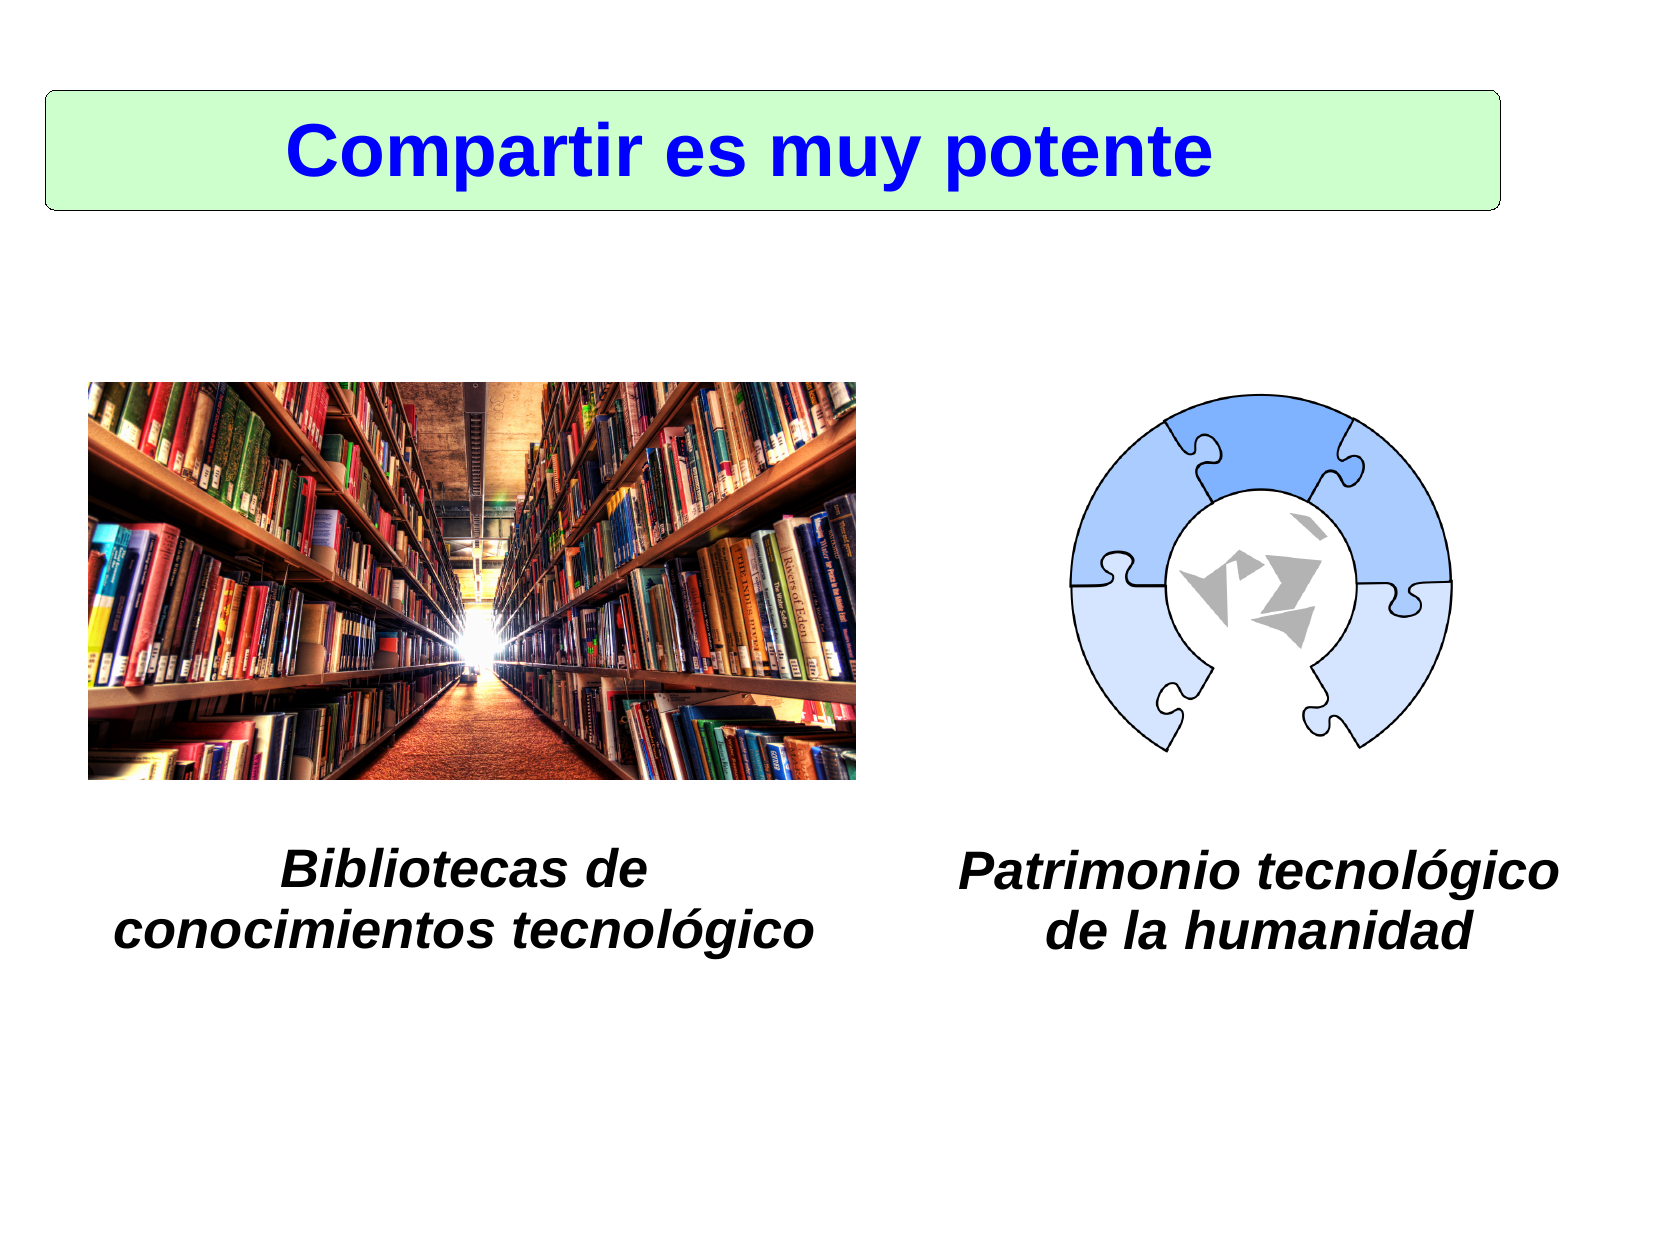

# Compartir es muy potente
Bibliotecas de conocimientos tecnológico
Patrimonio tecnológico de la humanidad